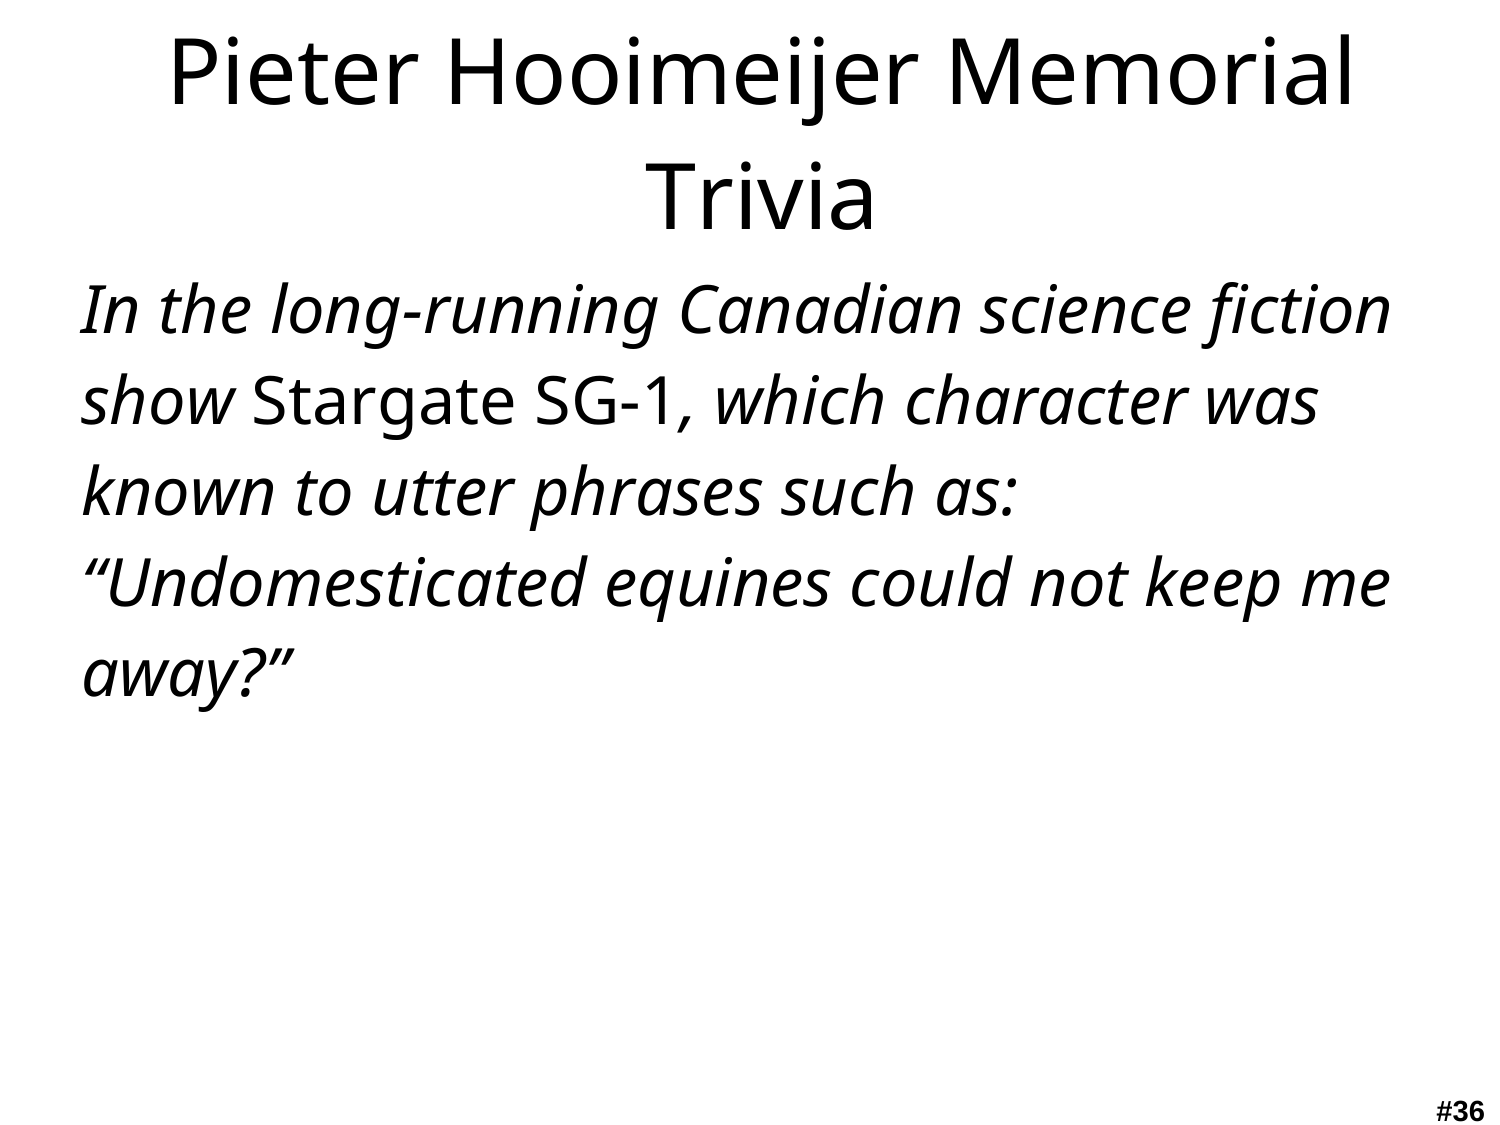

# Pieter Hooimeijer Memorial Trivia
In the long-running Canadian science fiction show Stargate SG-1, which character was known to utter phrases such as: “Undomesticated equines could not keep me away?”
36